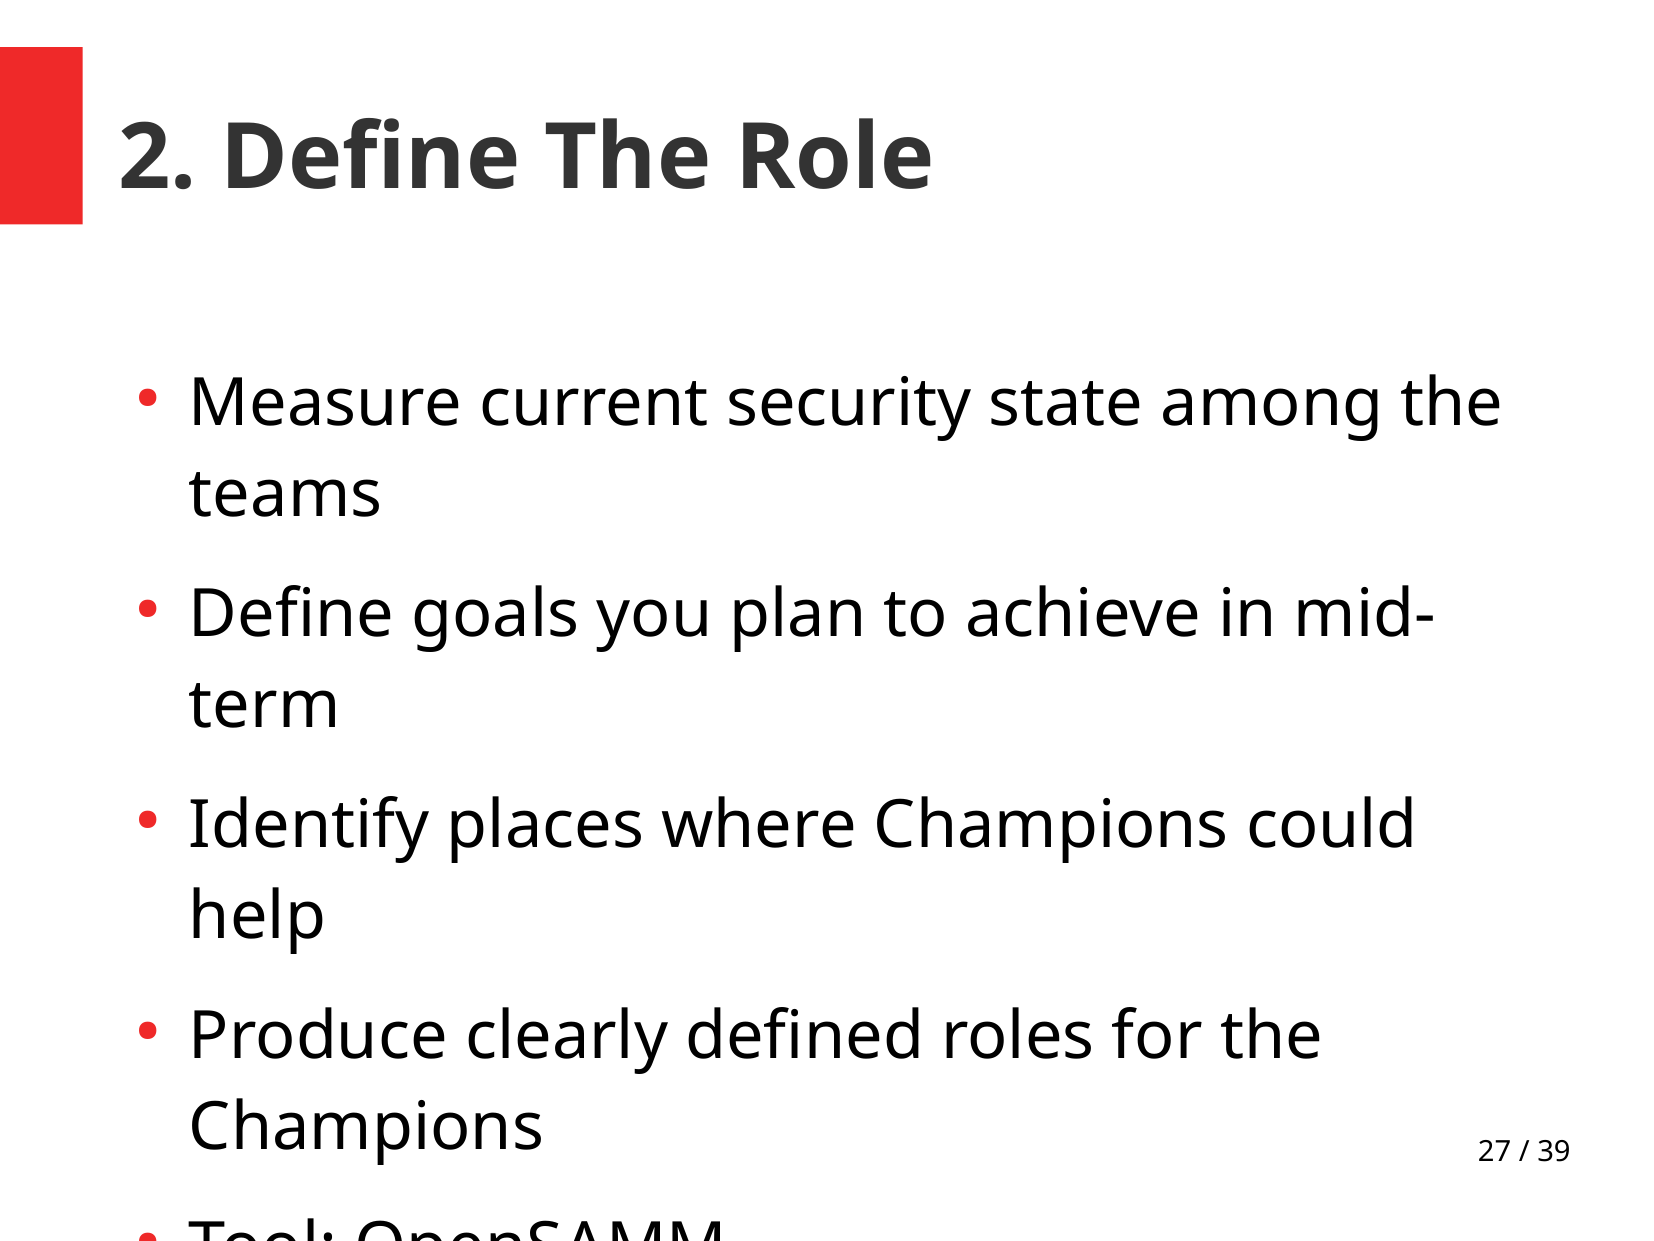

# 2. Define The Role
Measure current security state among the teams
Define goals you plan to achieve in mid-term
Identify places where Champions could help
Produce clearly defined roles for the Champions
Tool: OpenSAMM
27